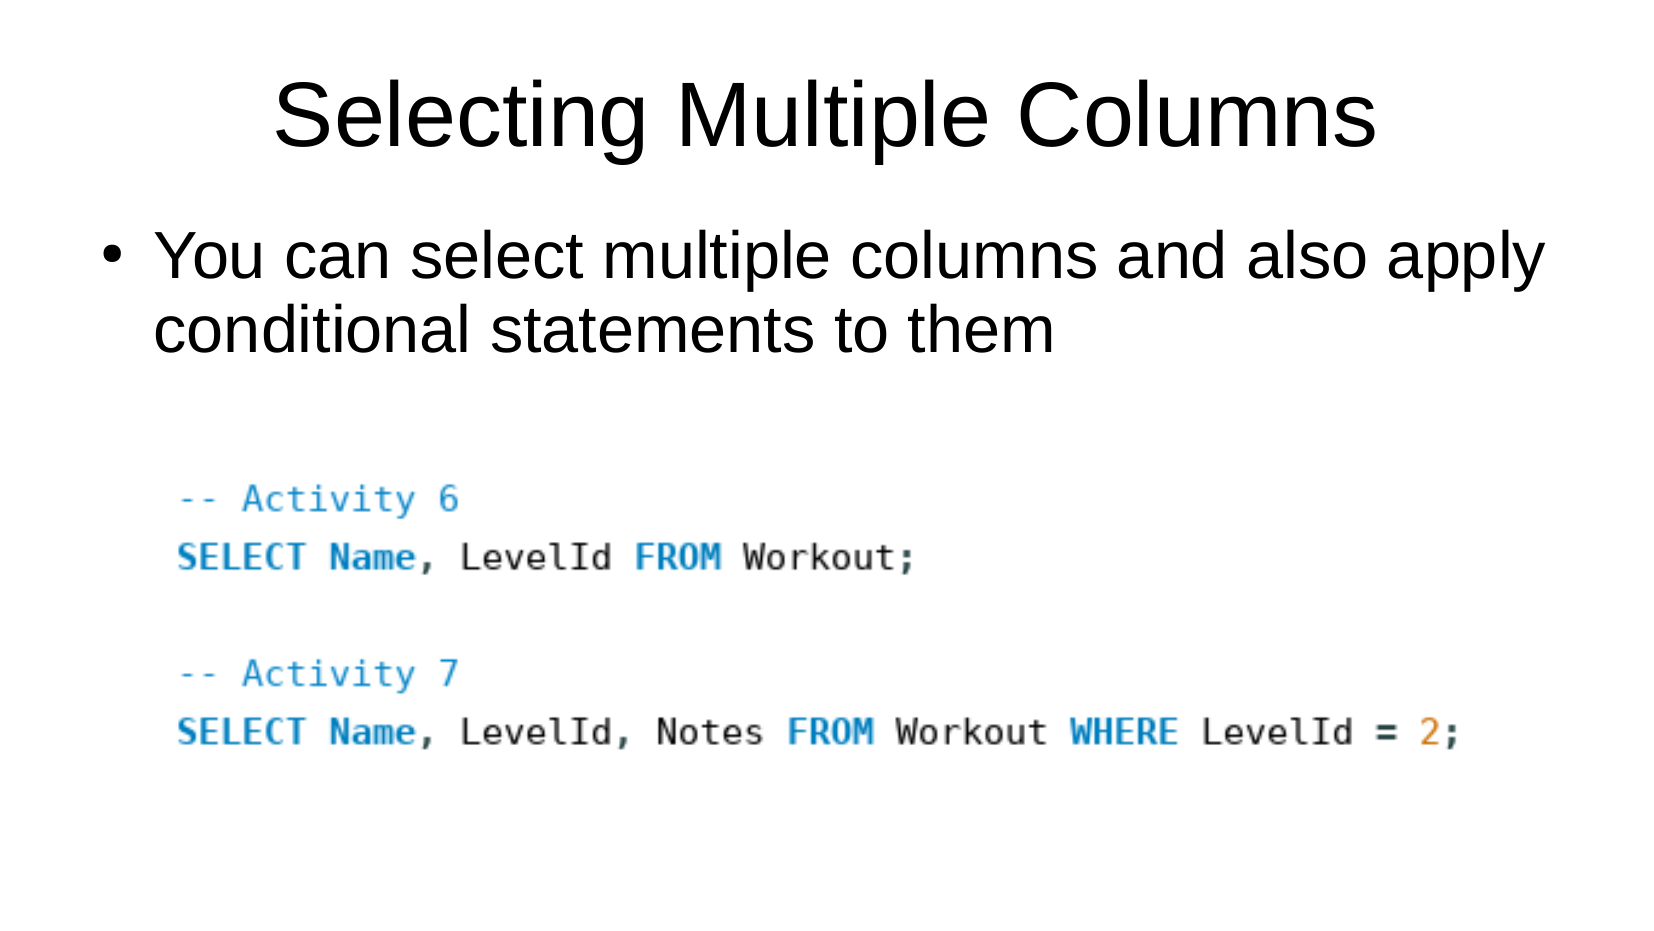

# Selecting Multiple Columns
You can select multiple columns and also apply conditional statements to them